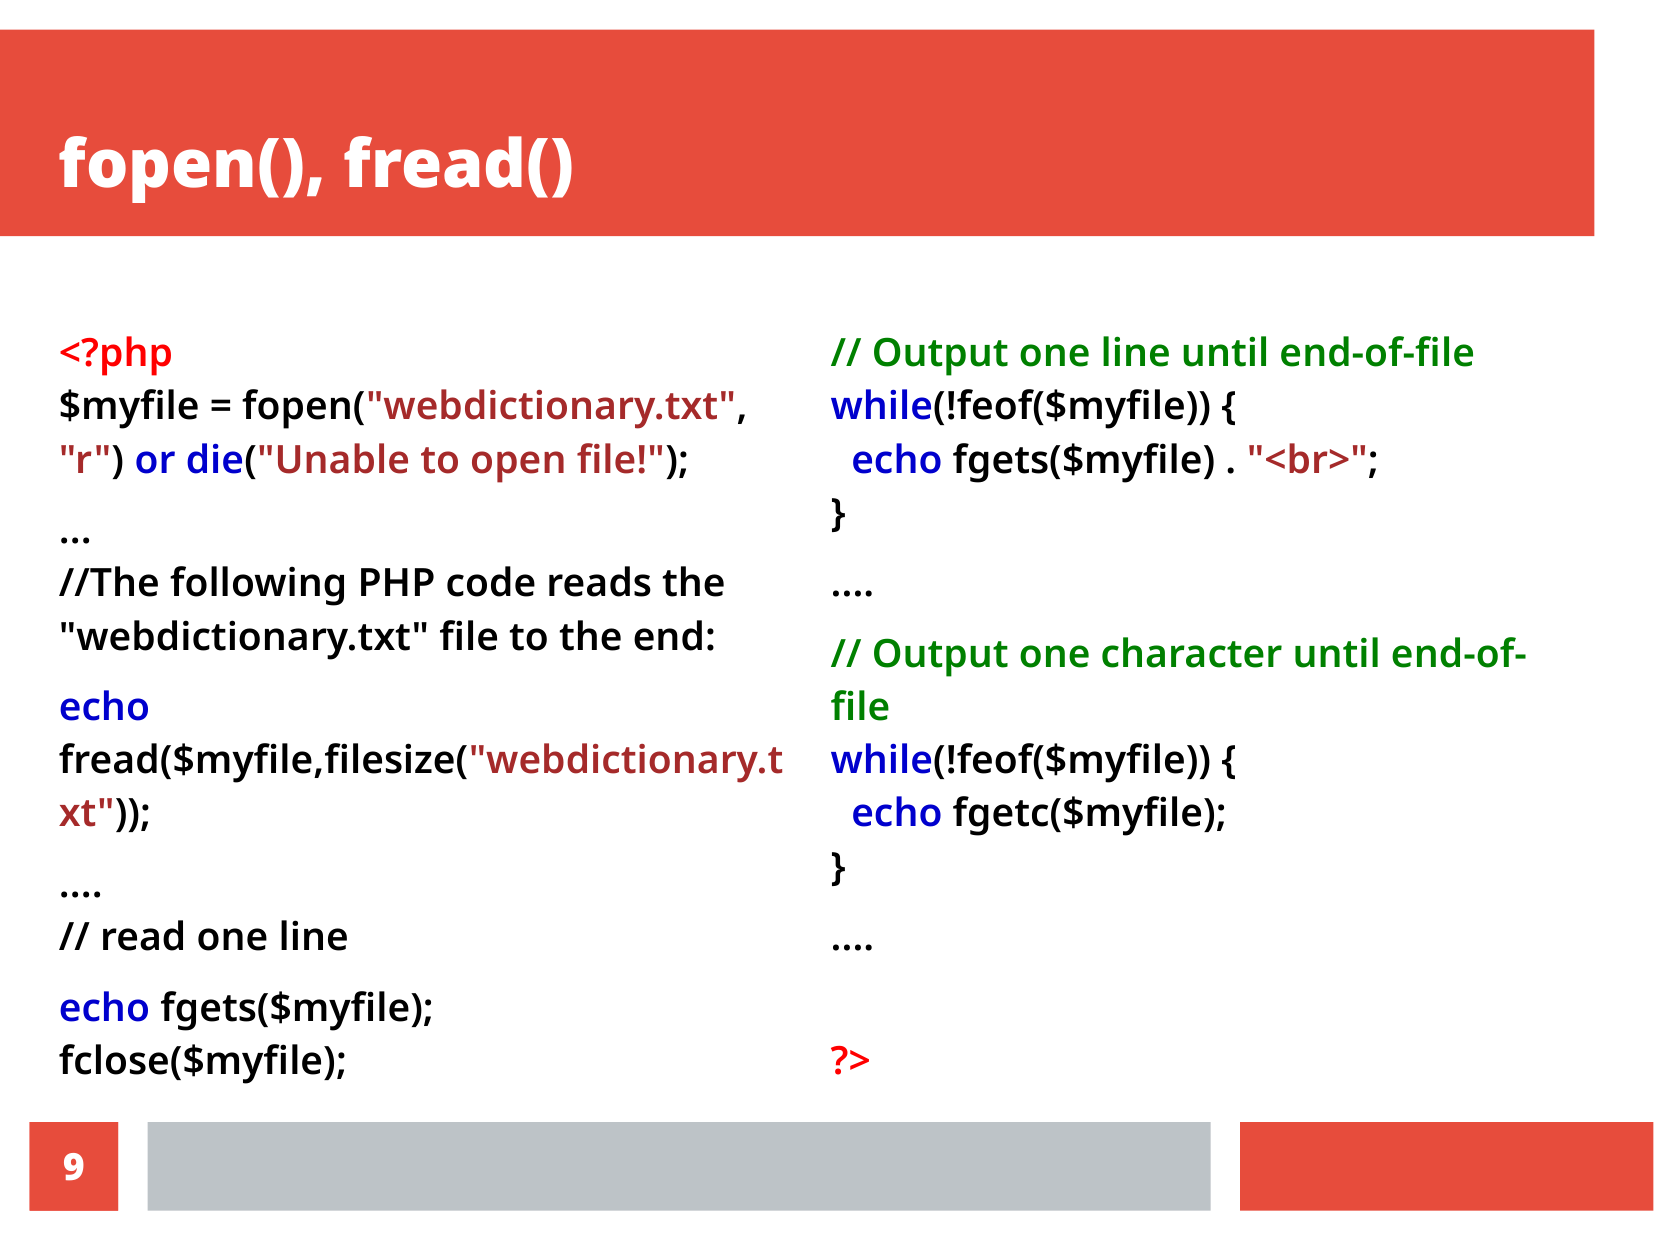

# fopen(), fread()
<?php
$myfile = fopen("webdictionary.txt", "r") or die("Unable to open file!");
...
//The following PHP code reads the "webdictionary.txt" file to the end:
echo fread($myfile,filesize("webdictionary.txt"));
....
// read one line
echo fgets($myfile);
fclose($myfile);
// Output one line until end-of-file
while(!feof($myfile)) {
  echo fgets($myfile) . "<br>";
}
....
// Output one character until end-of-file
while(!feof($myfile)) {
  echo fgetc($myfile);
}
....
?>
9